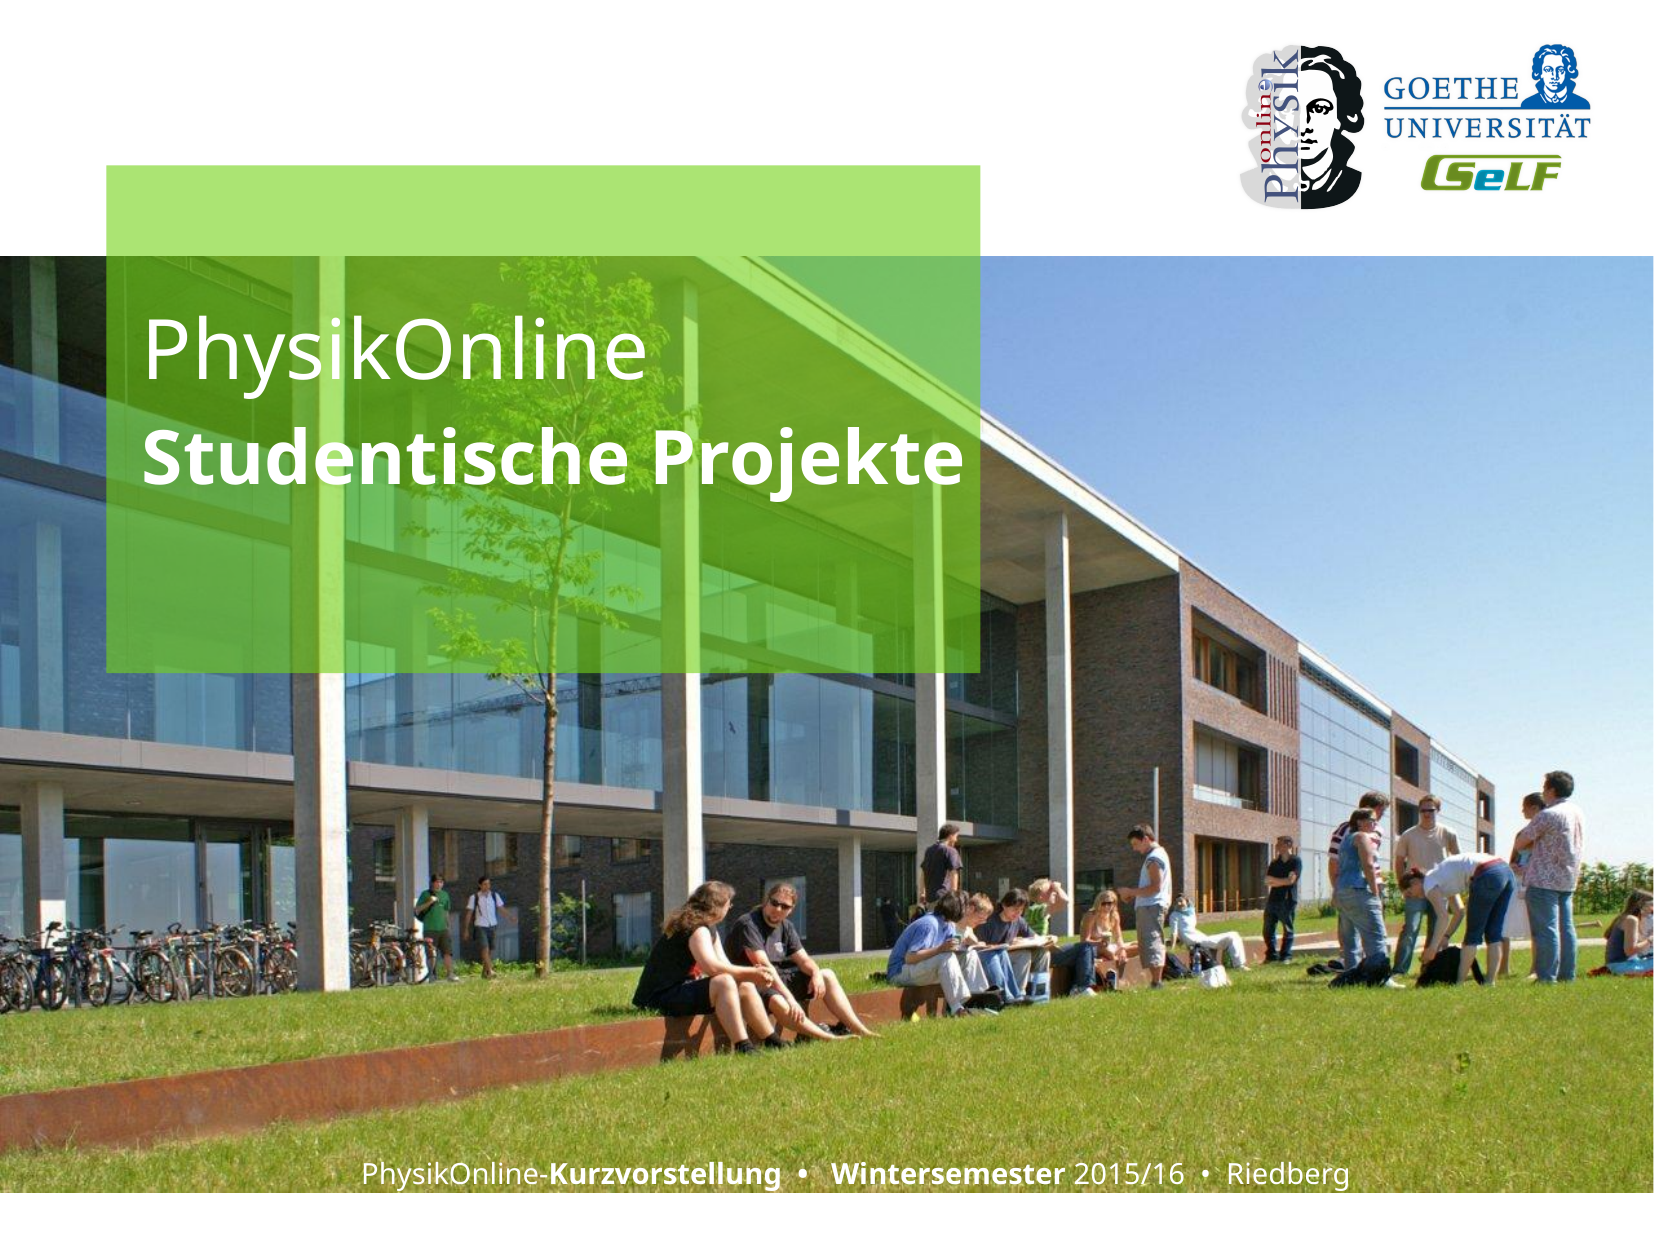

PhysikOnline
Studentische Projekte
PhysikOnline-Kurzvorstellung • Wintersemester 2015/16 • Riedberg